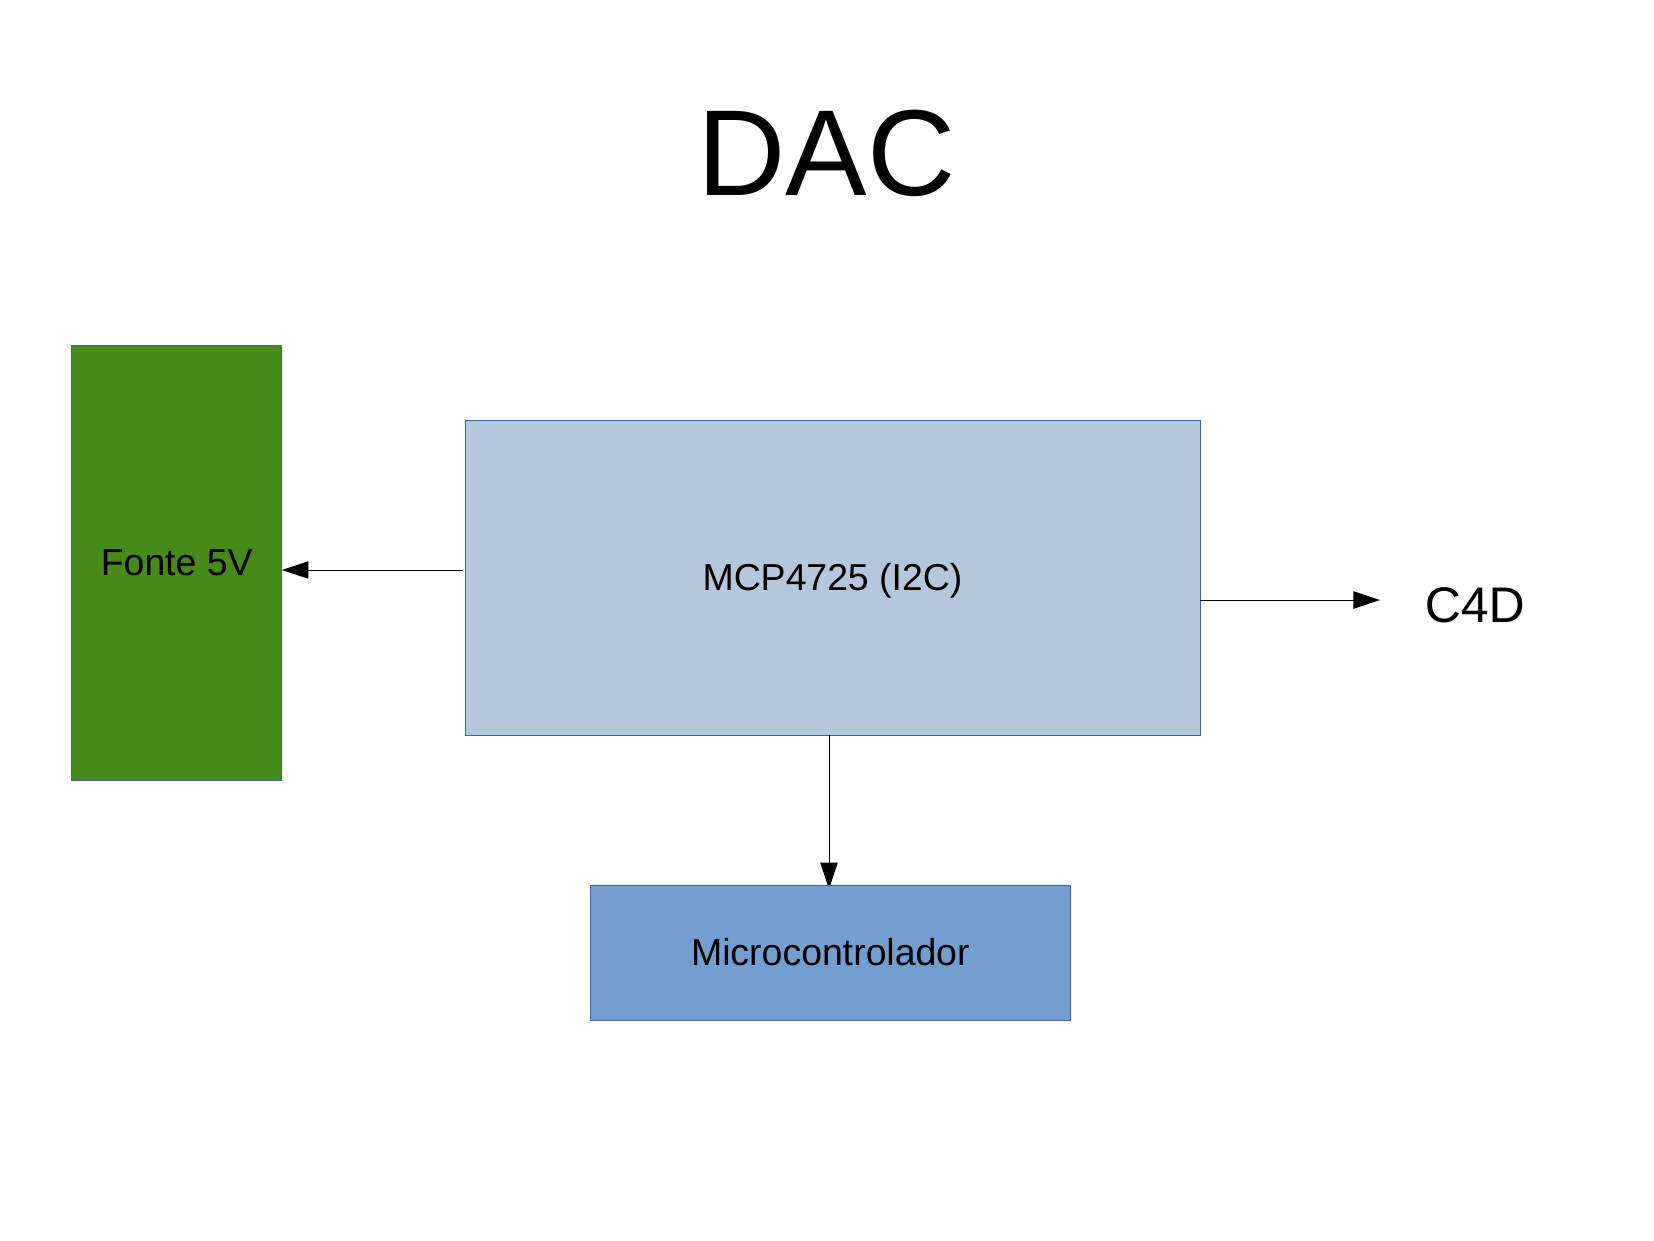

# DAC
Fonte 5V
MCP4725 (I2C)
C4D
Microcontrolador